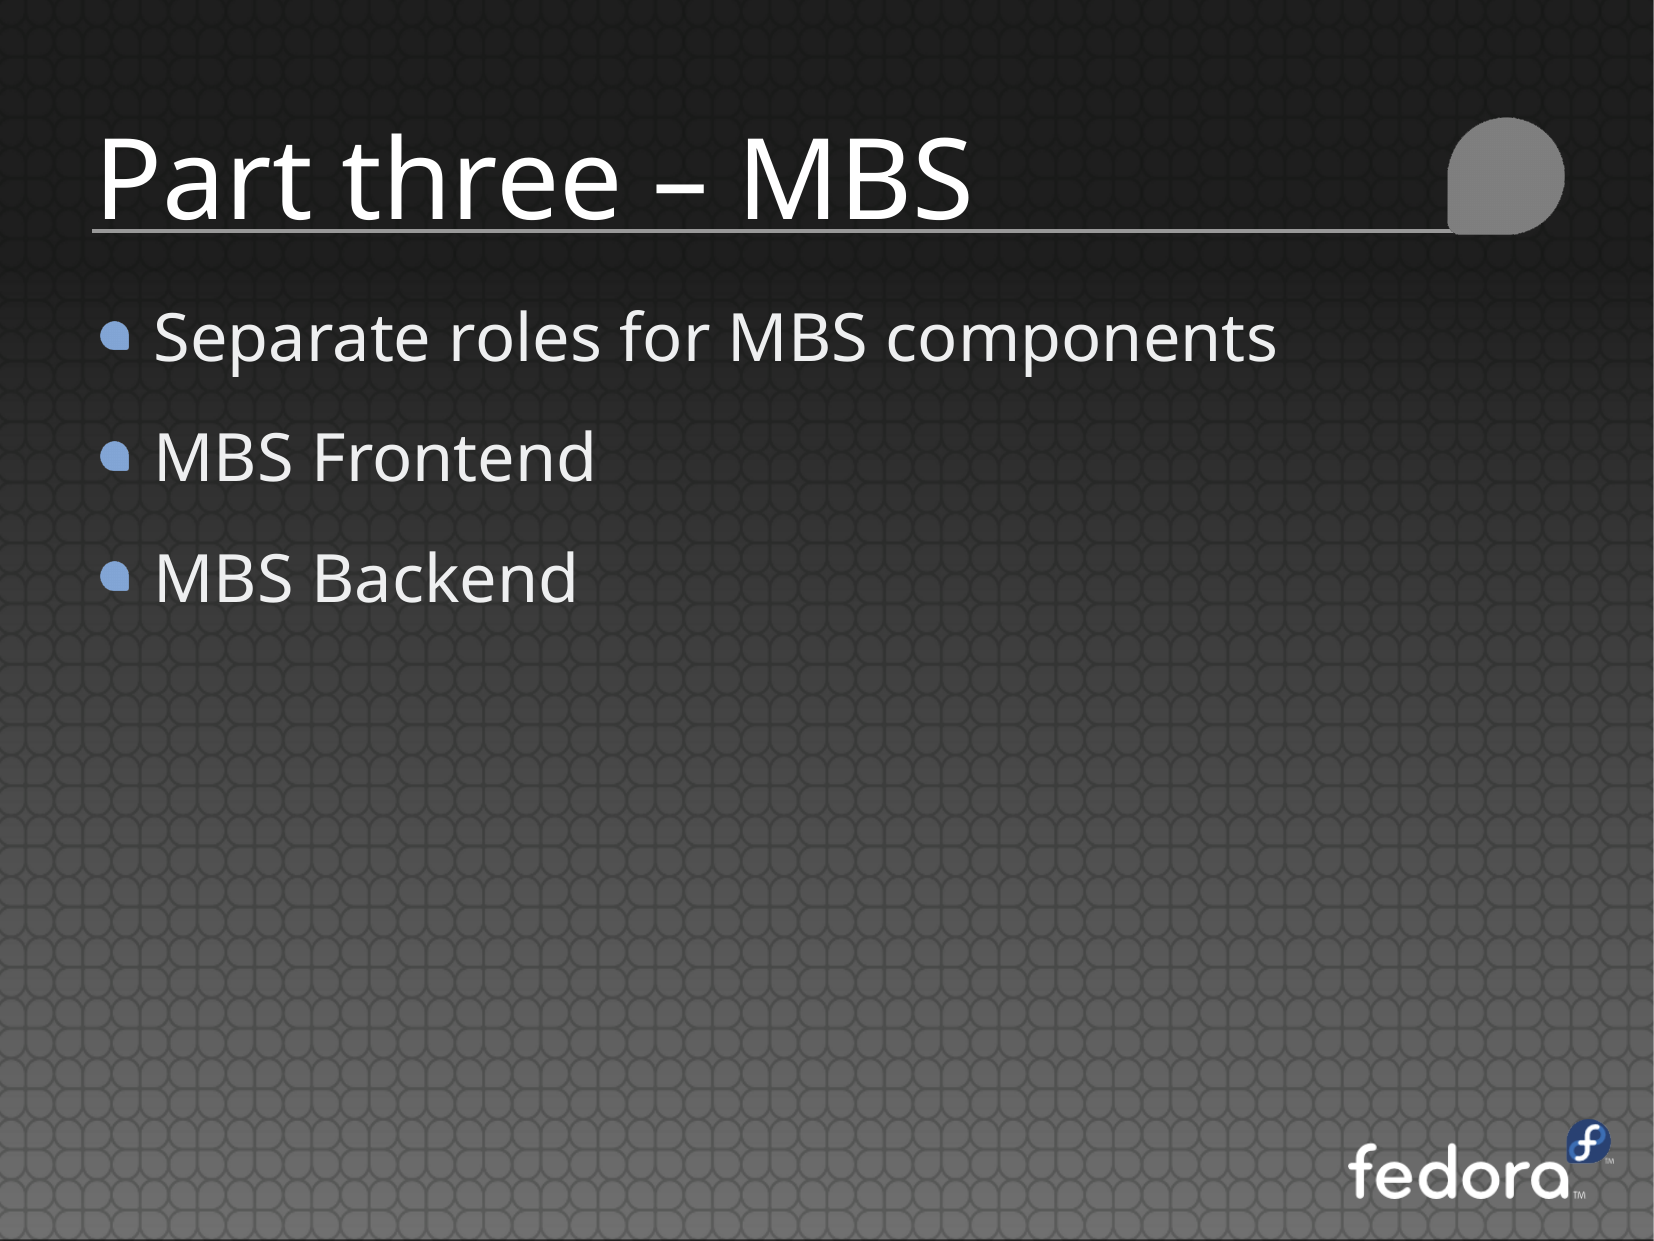

Part three – MBS
# Separate roles for MBS components
MBS Frontend
MBS Backend